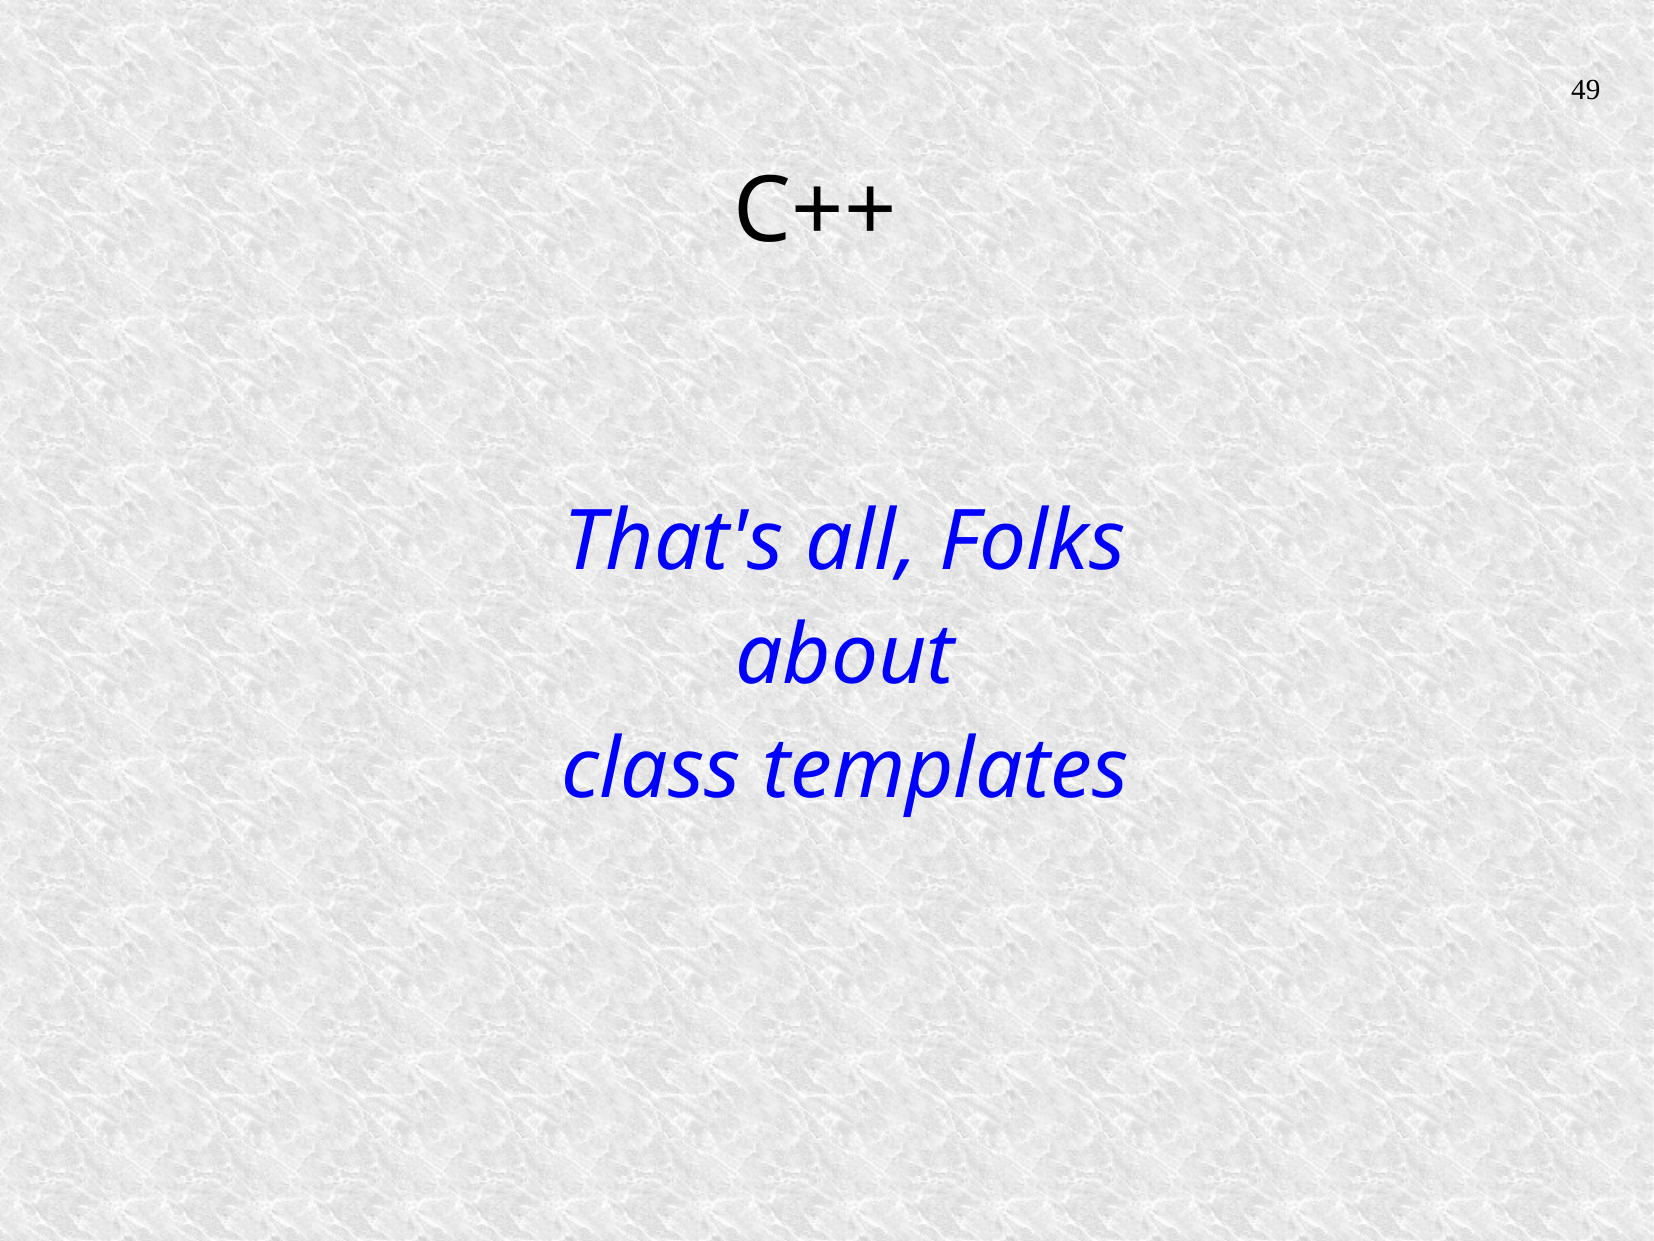

49
# C++
That's all, Folks
about
class templates